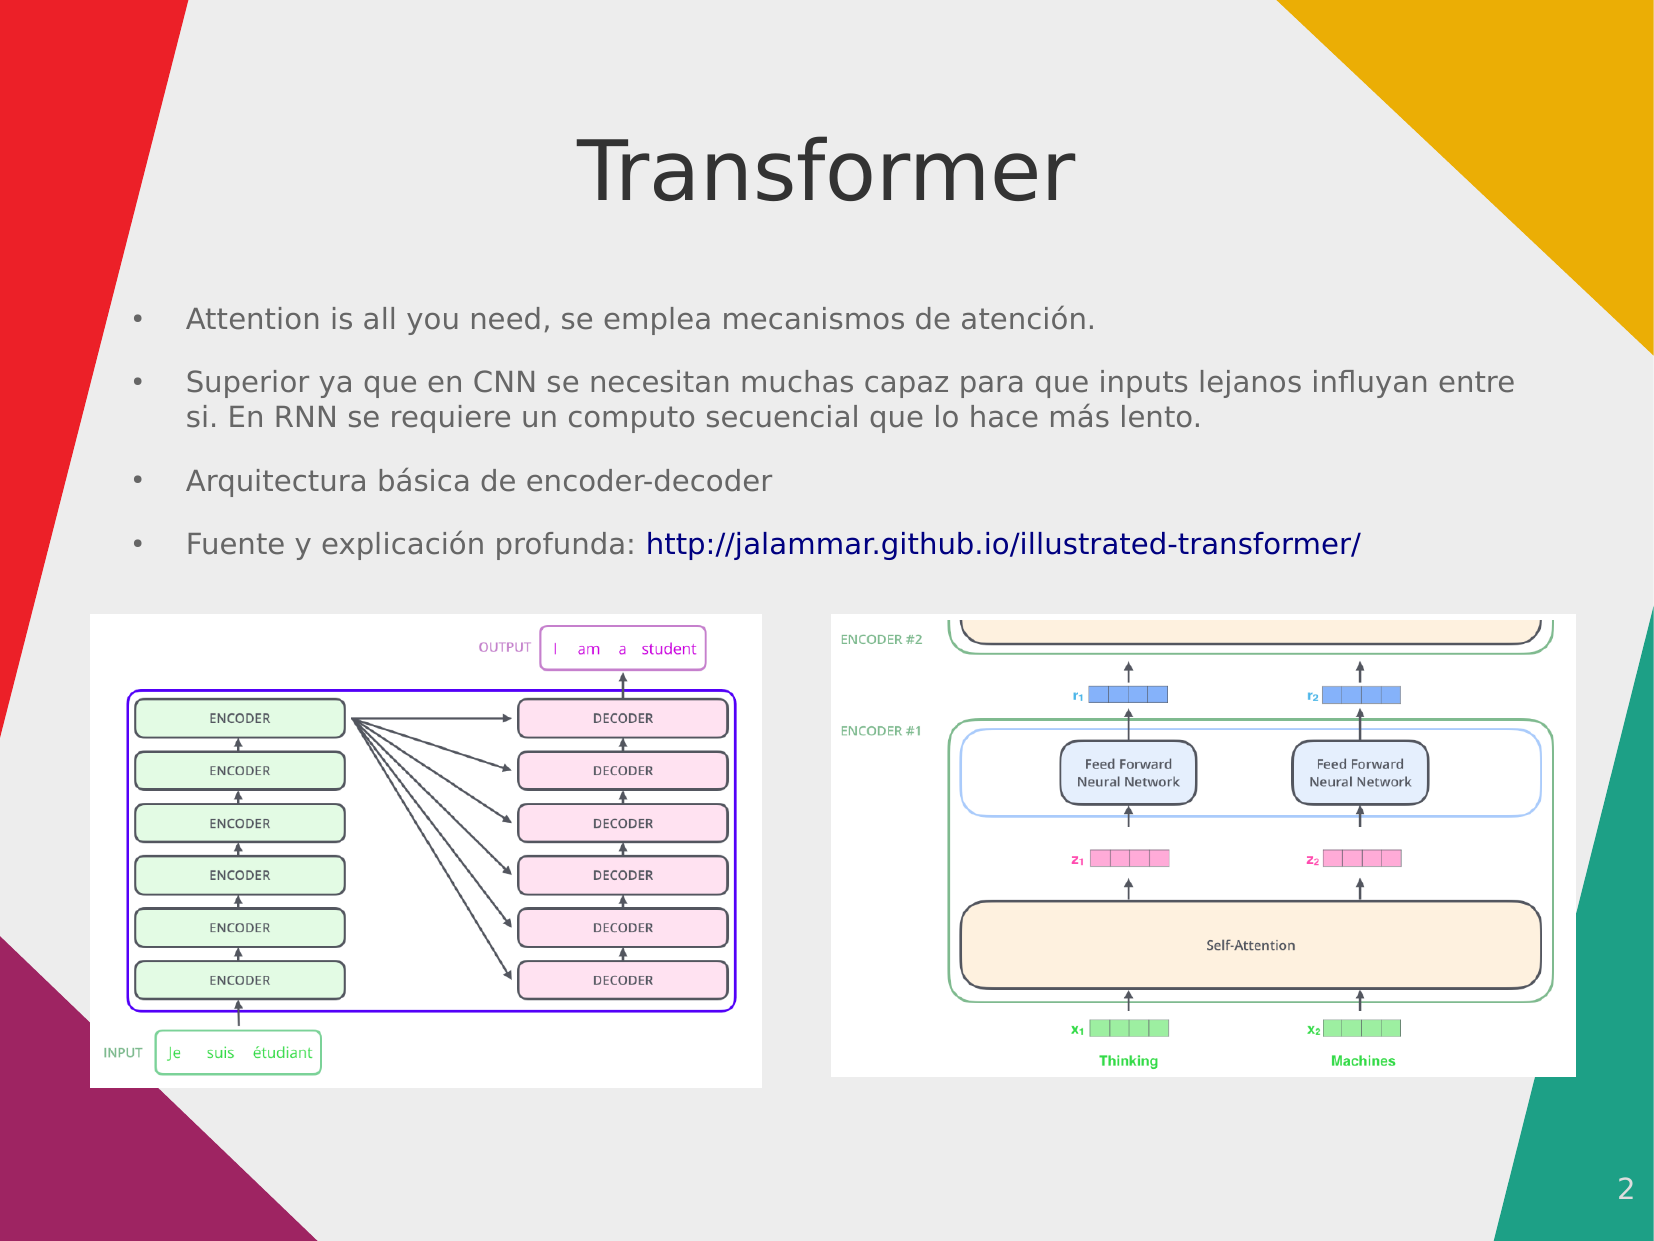

# Transformer
Attention is all you need, se emplea mecanismos de atención.
Superior ya que en CNN se necesitan muchas capaz para que inputs lejanos influyan entre si. En RNN se requiere un computo secuencial que lo hace más lento.
Arquitectura básica de encoder-decoder
Fuente y explicación profunda: http://jalammar.github.io/illustrated-transformer/
2